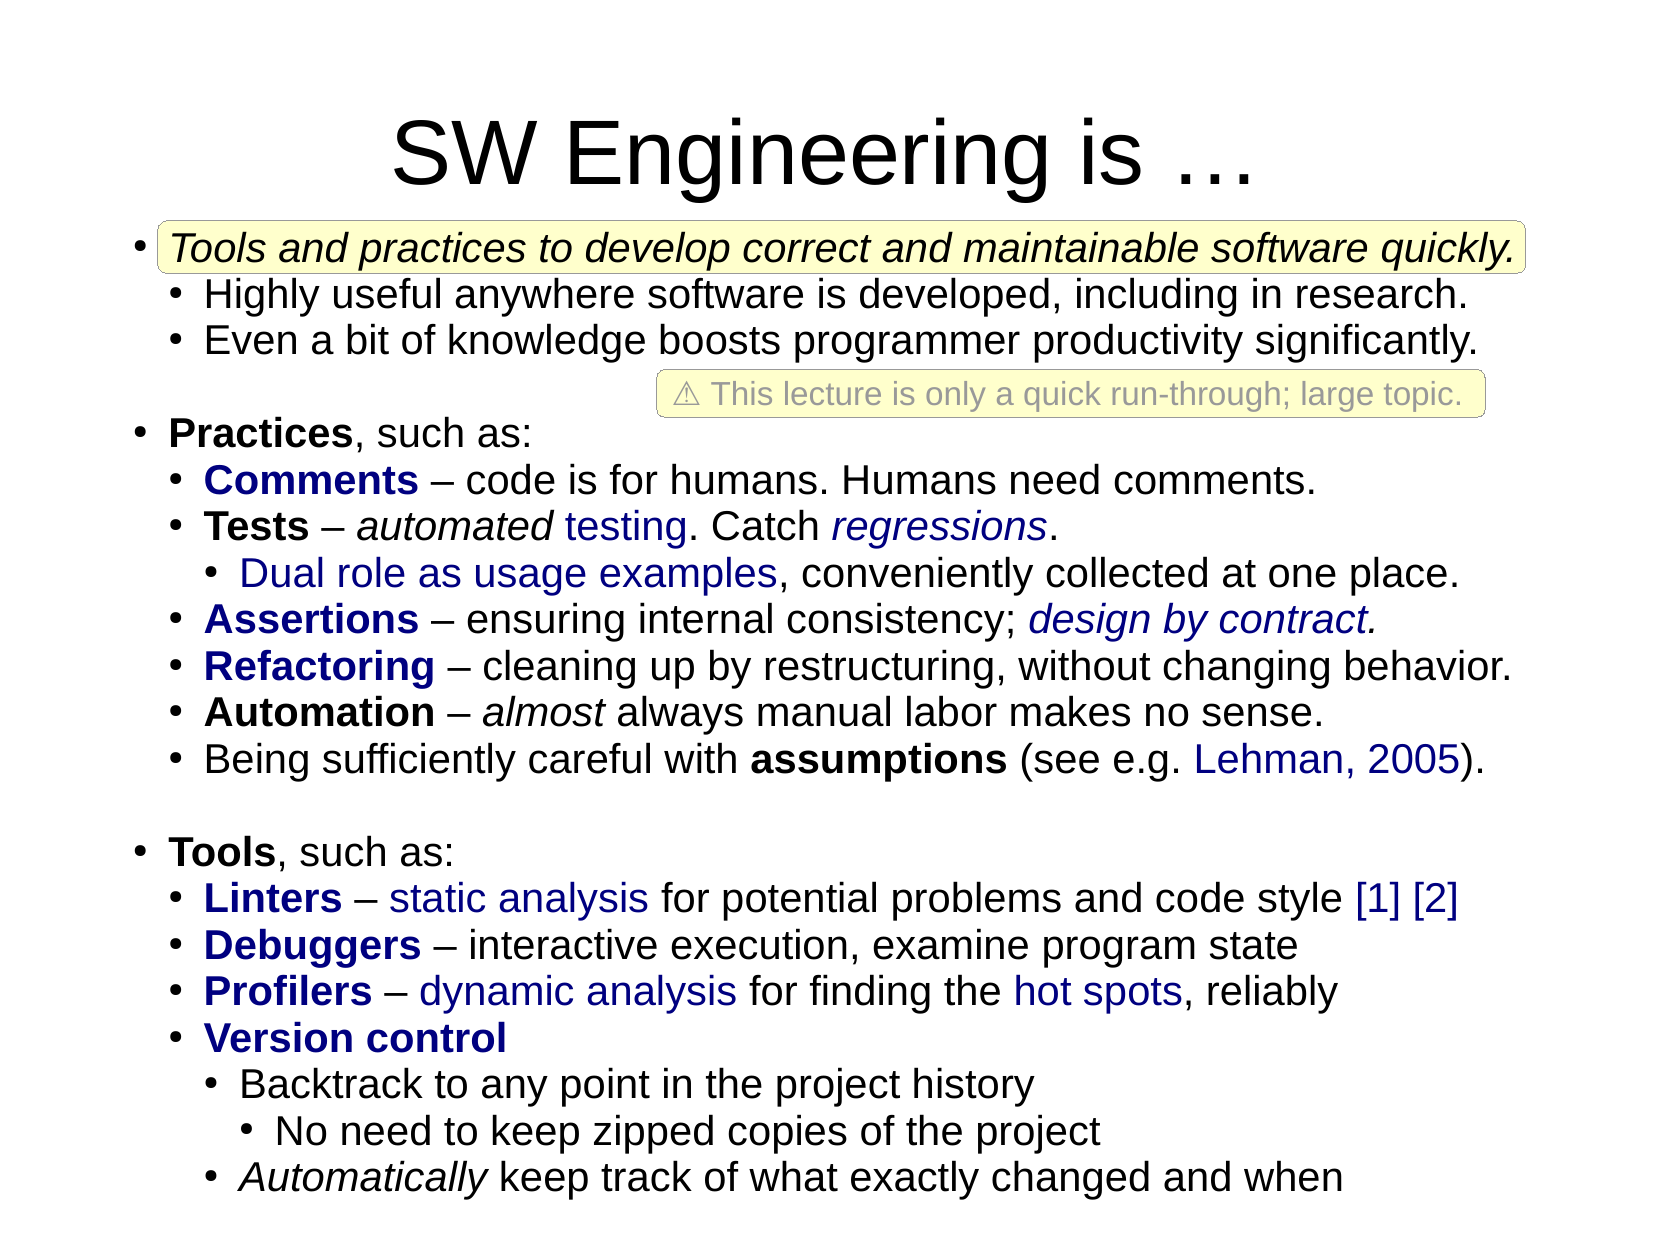

# SW Engineering is …
Tools and practices to develop correct and maintainable software quickly.
Highly useful anywhere software is developed, including in research.
Even a bit of knowledge boosts programmer productivity significantly.
Practices, such as:
Comments – code is for humans. Humans need comments.
Tests – automated testing. Catch regressions.
Dual role as usage examples, conveniently collected at one place.
Assertions – ensuring internal consistency; design by contract.
Refactoring – cleaning up by restructuring, without changing behavior.
Automation – almost always manual labor makes no sense.
Being sufficiently careful with assumptions (see e.g. Lehman, 2005).
Tools, such as:
Linters – static analysis for potential problems and code style [1] [2]
Debuggers – interactive execution, examine program state
Profilers – dynamic analysis for finding the hot spots, reliably
Version control
Backtrack to any point in the project history
No need to keep zipped copies of the project
Automatically keep track of what exactly changed and when
⚠ This lecture is only a quick run-through; large topic.